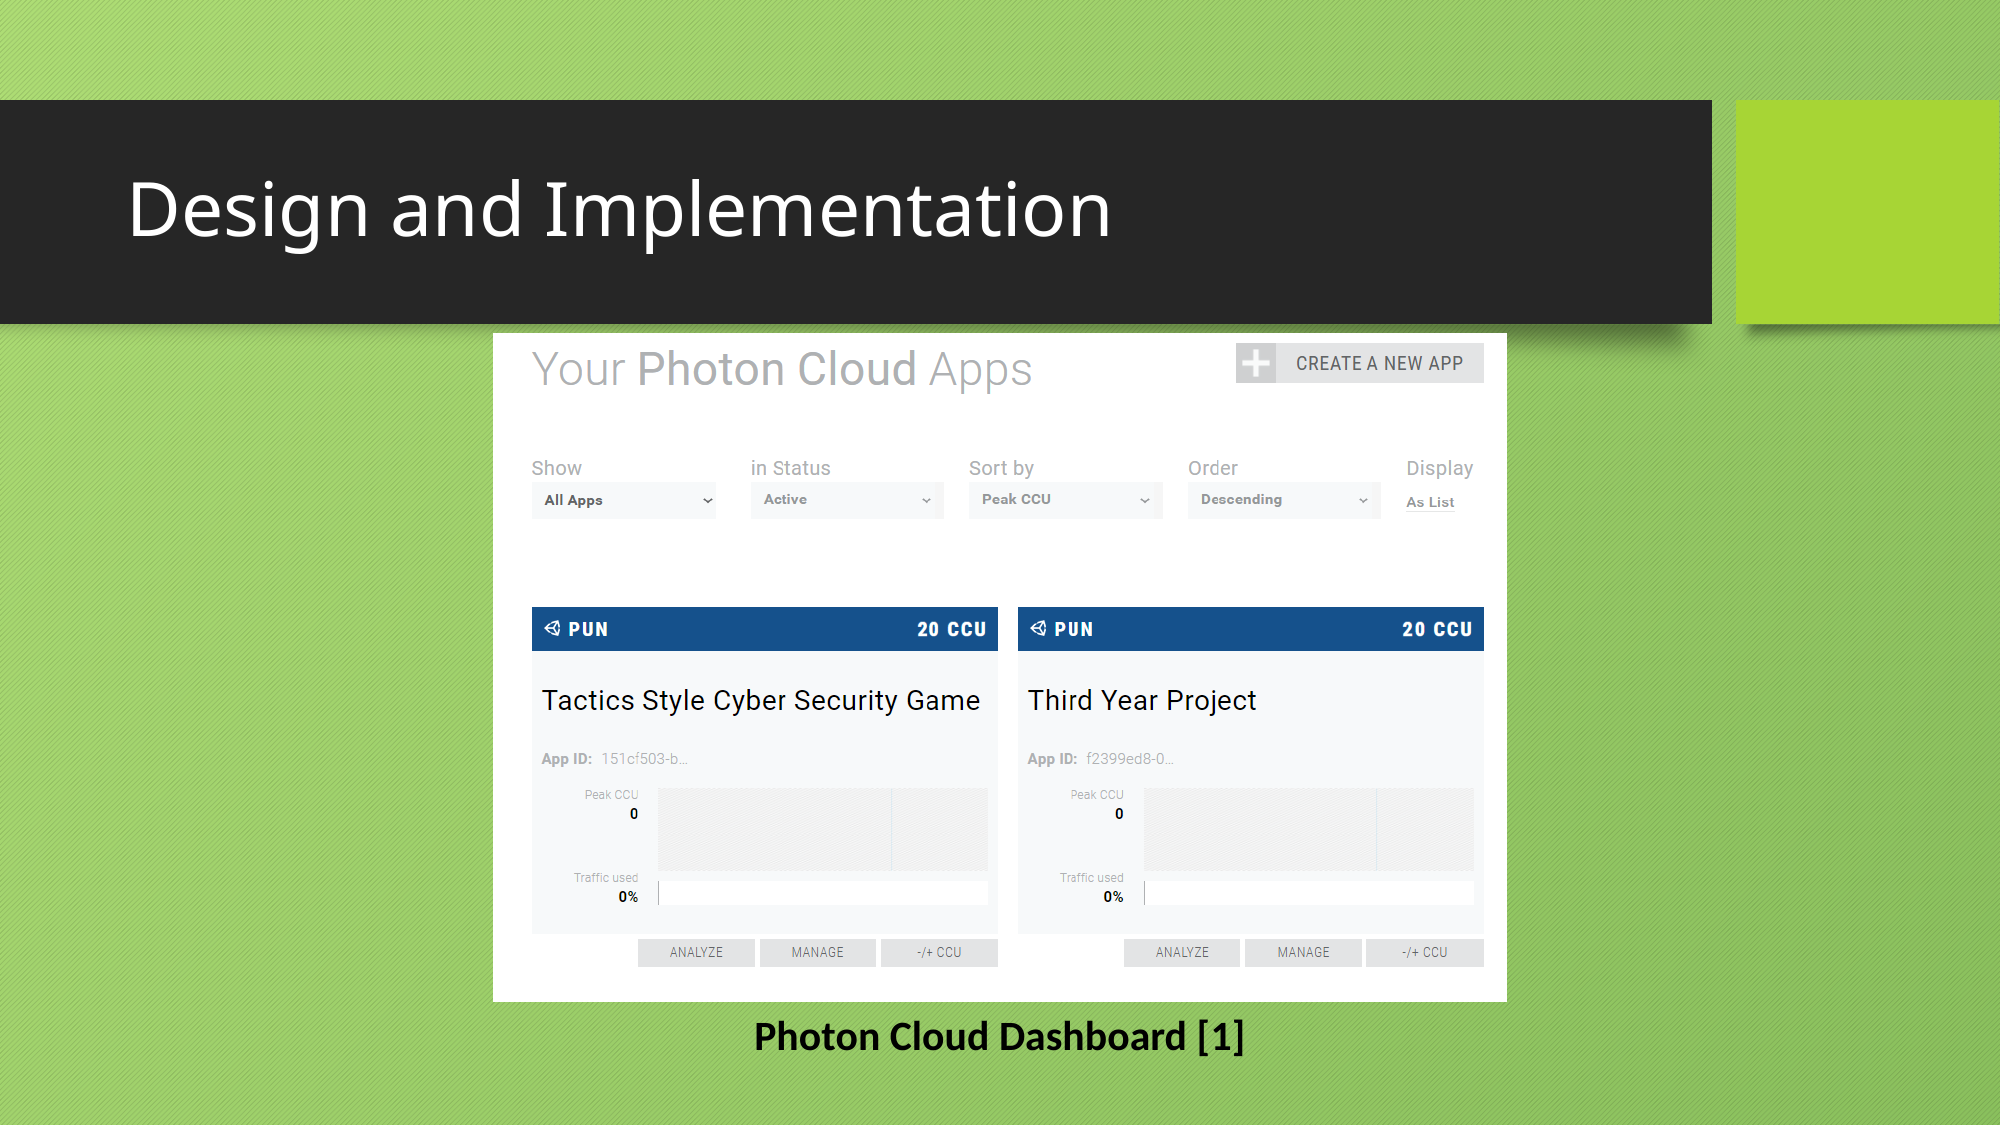

# Design and Implementation
Photon Cloud Dashboard [1]